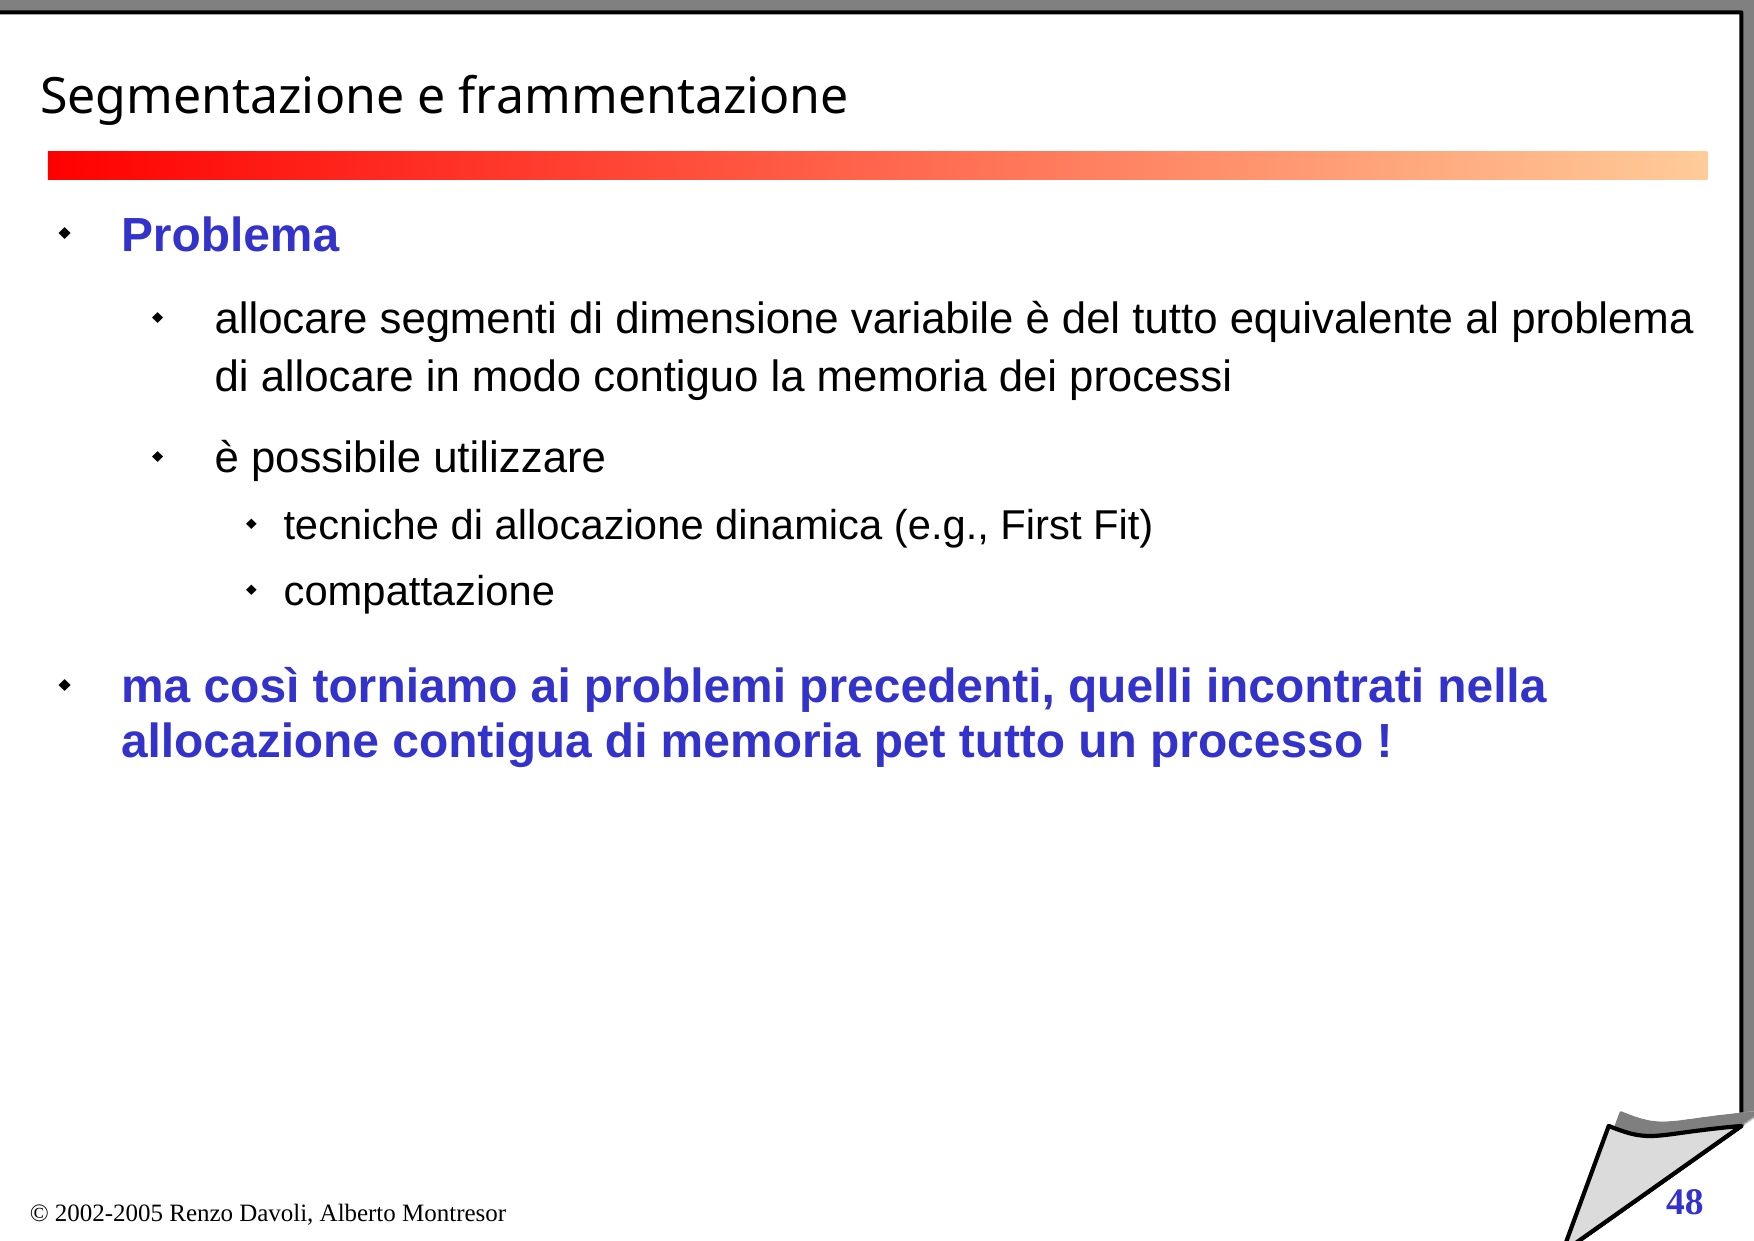

# Segmentazione e frammentazione
Problema
allocare segmenti di dimensione variabile è del tutto equivalente al problema di allocare in modo contiguo la memoria dei processi
è possibile utilizzare
tecniche di allocazione dinamica (e.g., First Fit)
compattazione
ma così torniamo ai problemi precedenti, quelli incontrati nella allocazione contigua di memoria pet tutto un processo !